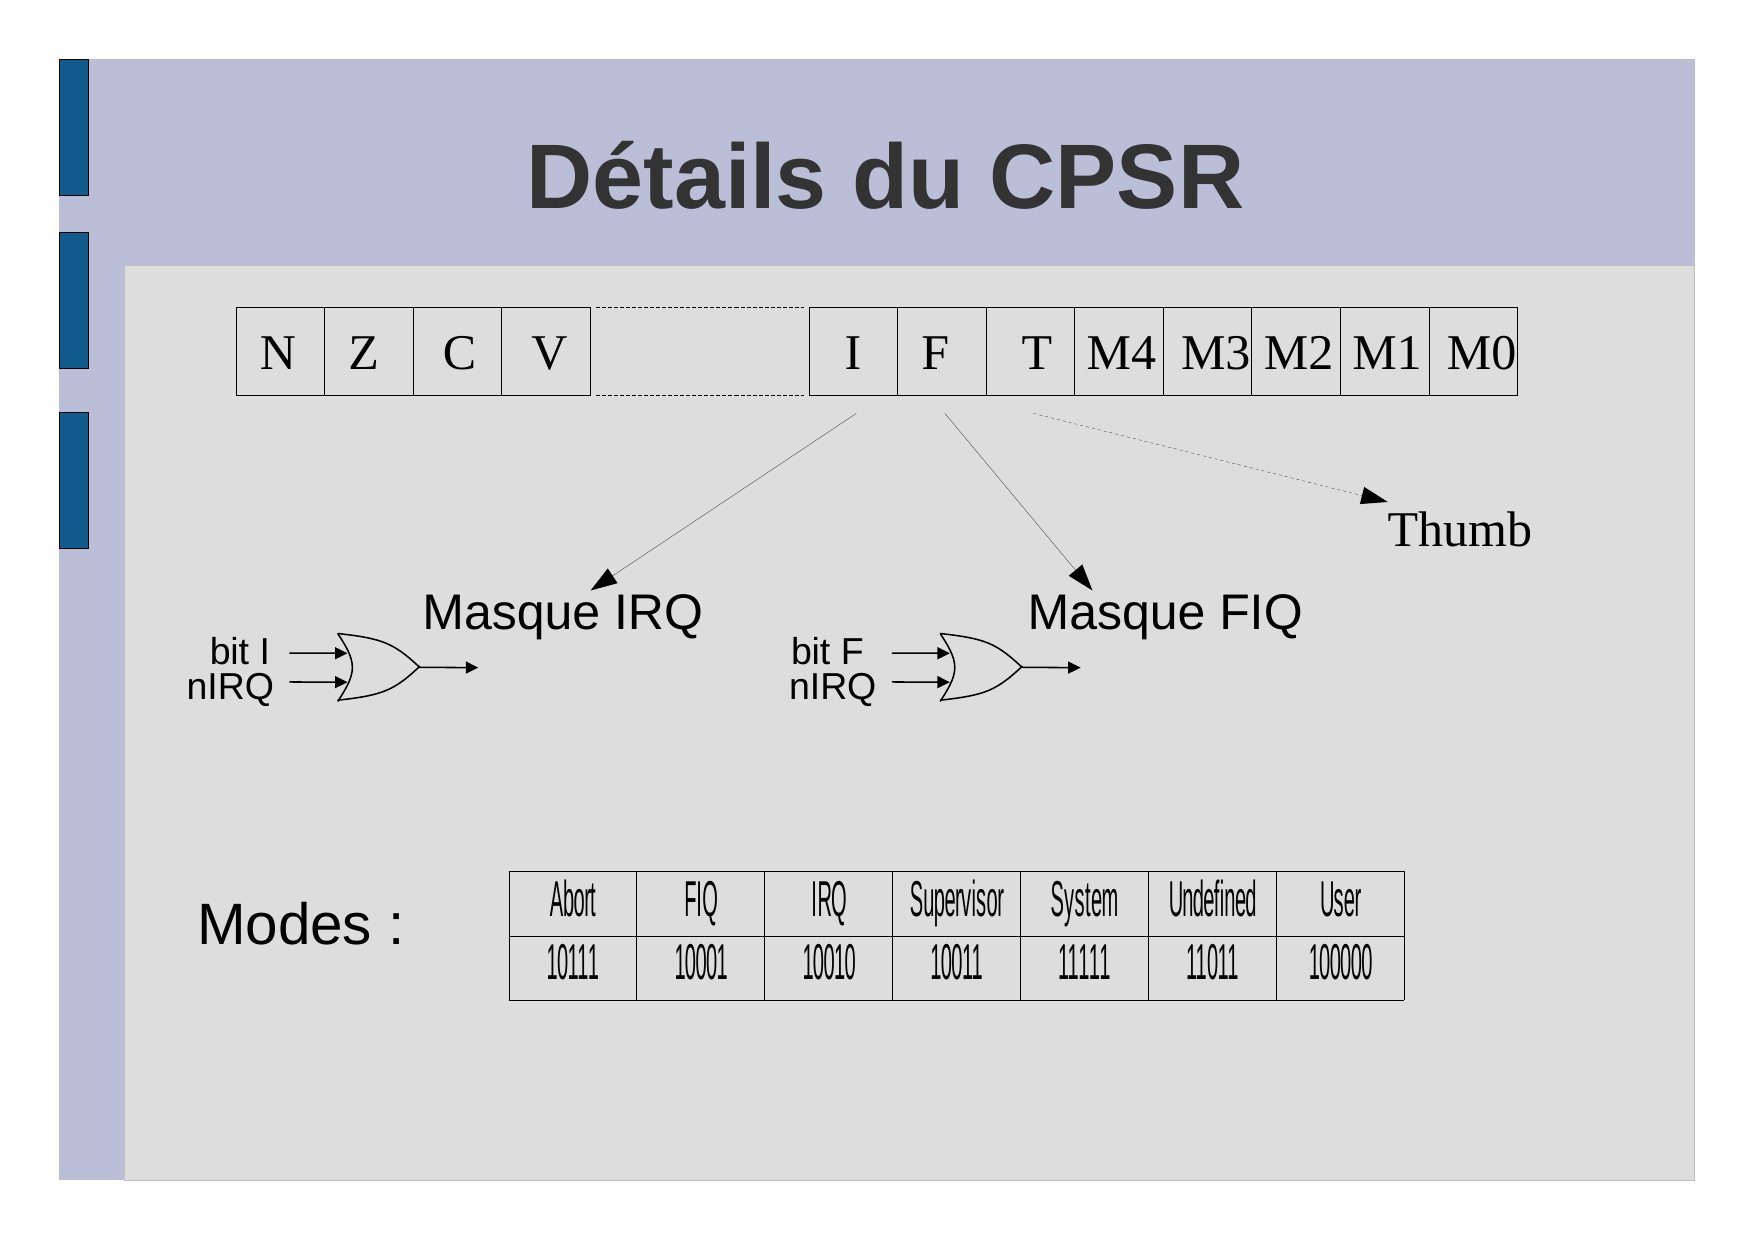

# Détails du CPSR
N
M0
Z
C
V
M4
M3
M2
M1
T
I
F
Thumb
Masque IRQ
Masque FIQ
bit I
bit F
nIRQ
nIRQ
Modes :